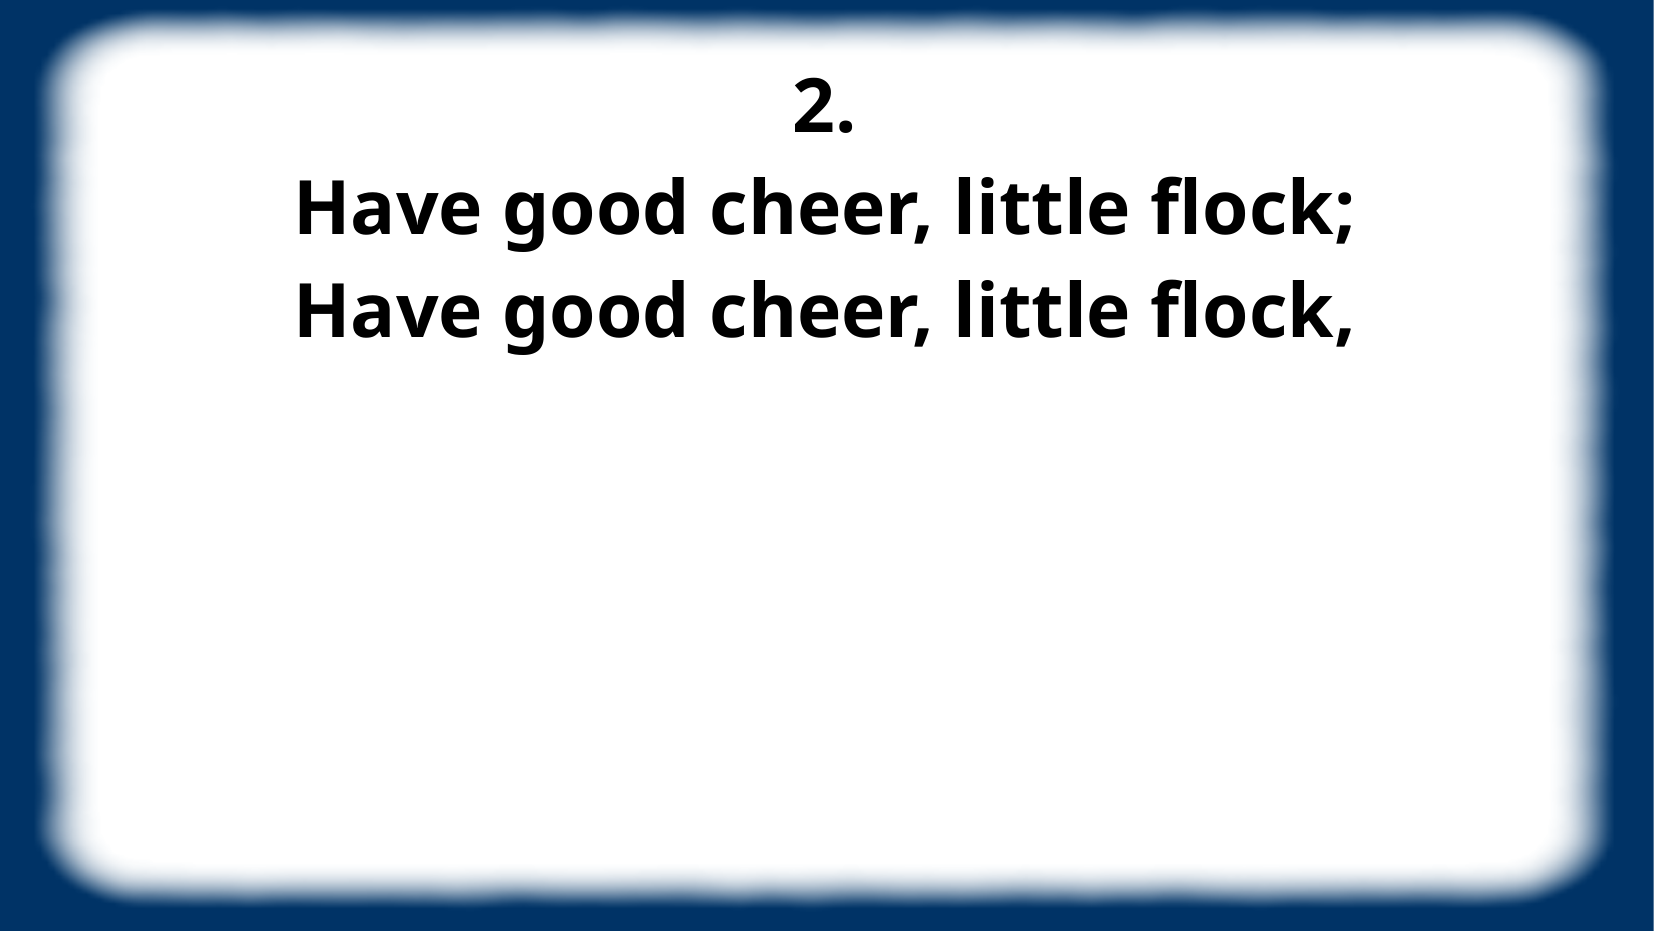

2.
Have good cheer, little flock;
Have good cheer, little flock,